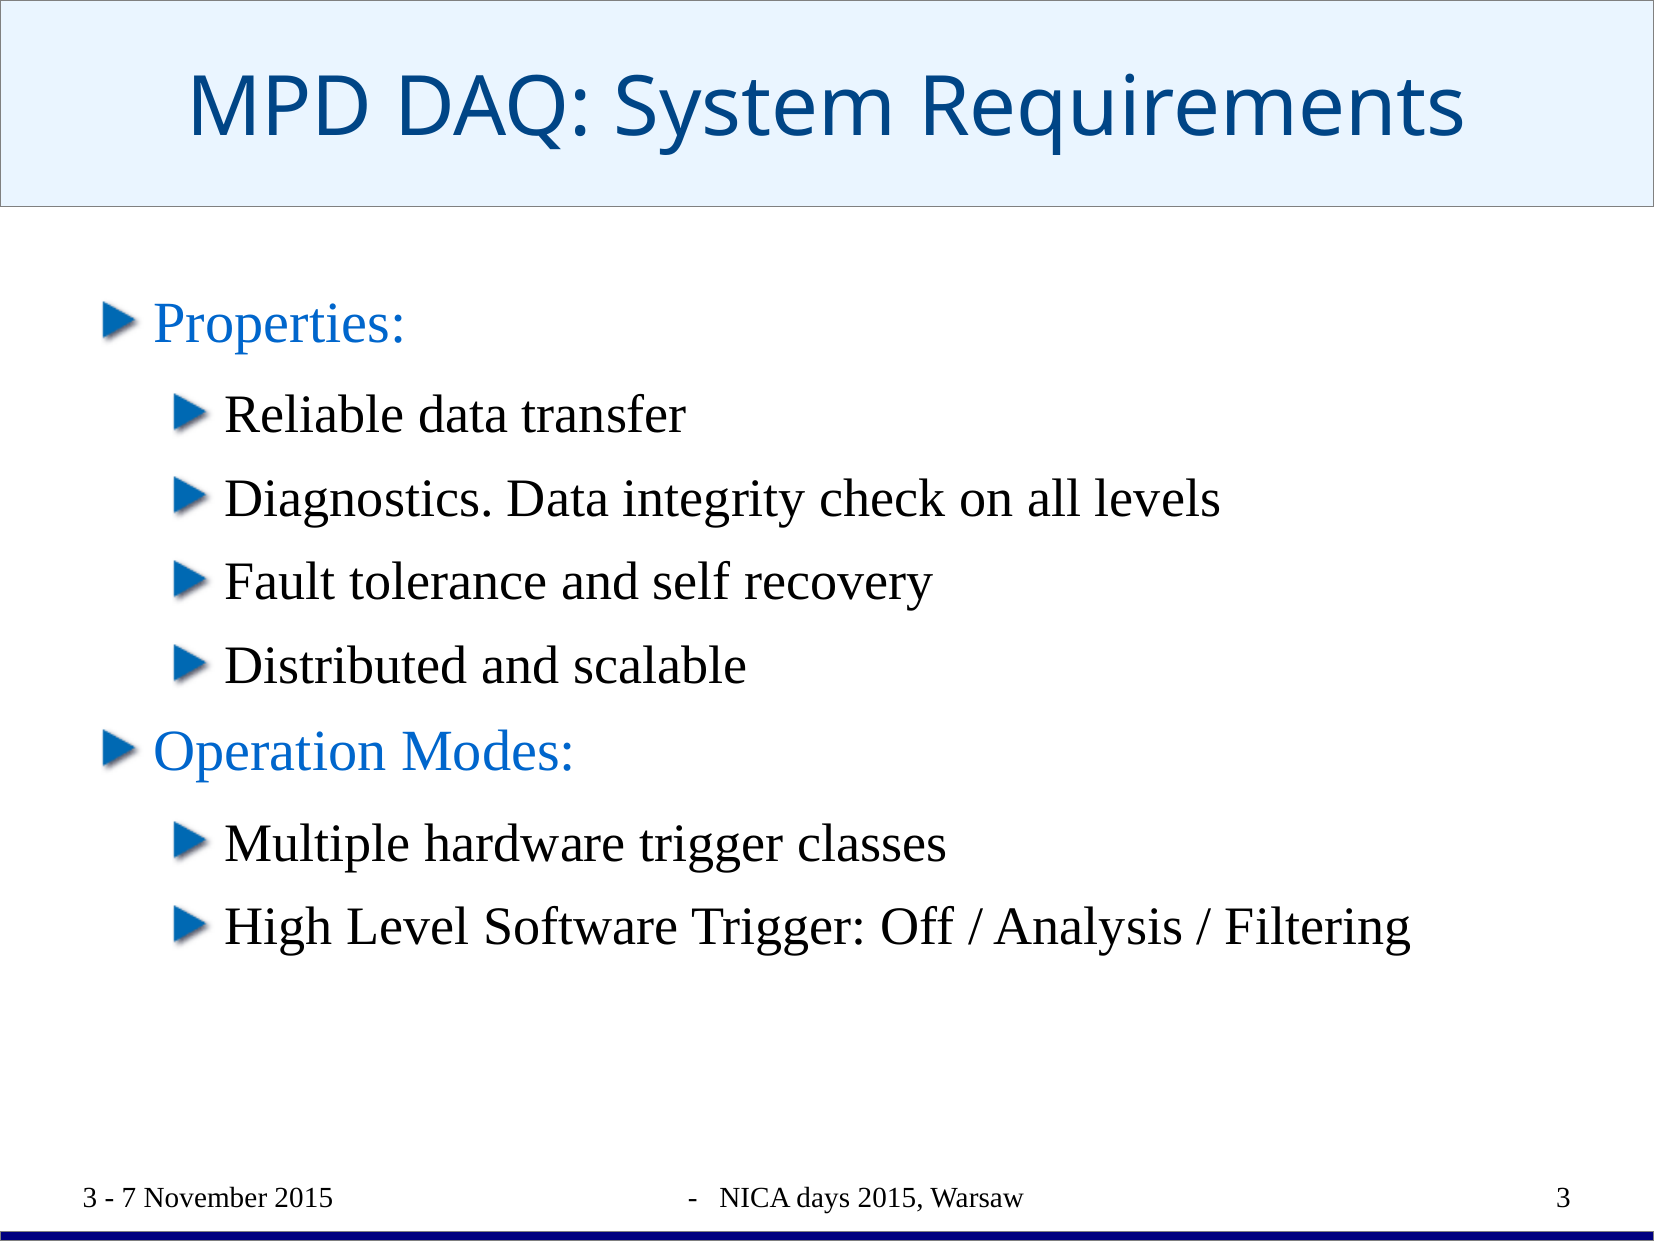

MPD DAQ: System Requirements
# Properties:
Reliable data transfer
Diagnostics. Data integrity check on all levels
Fault tolerance and self recovery
Distributed and scalable
Operation Modes:
Multiple hardware trigger classes
High Level Software Trigger: Off / Analysis / Filtering
3 - 7 November 2015
 - NICA days 2015, Warsaw
3